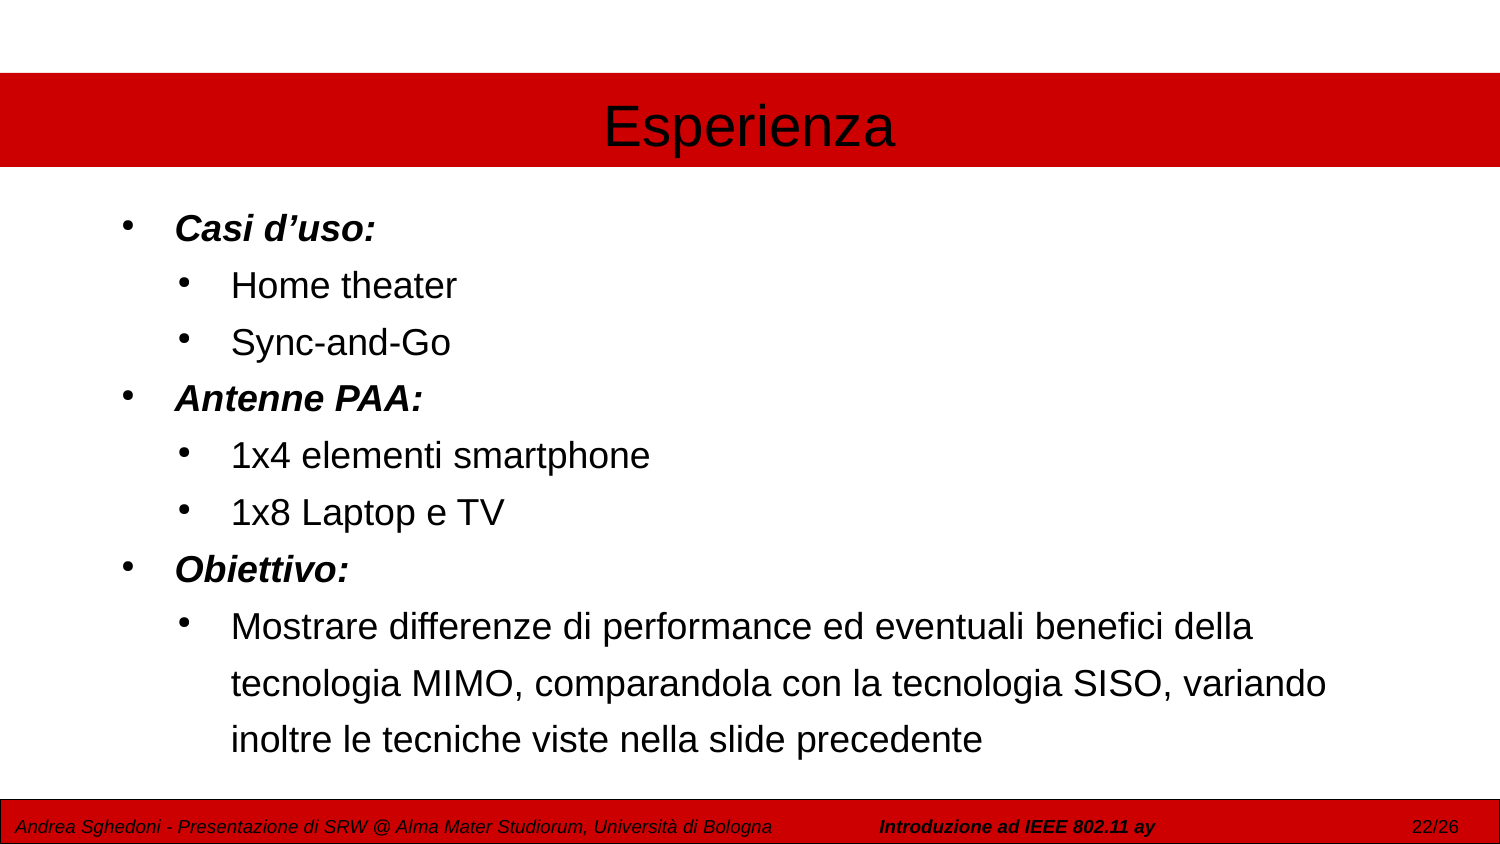

Esperienza
# Casi d’uso:
Home theater
Sync-and-Go
Antenne PAA:
1x4 elementi smartphone
1x8 Laptop e TV
Obiettivo:
Mostrare differenze di performance ed eventuali benefici della
tecnologia MIMO, comparandola con la tecnologia SISO, variando
inoltre le tecniche viste nella slide precedente
Andrea Sghedoni - Presentazione di SRW @ Alma Mater Studiorum, Università di Bologna 	 Introduzione ad IEEE 802.11 ay 		 22/26